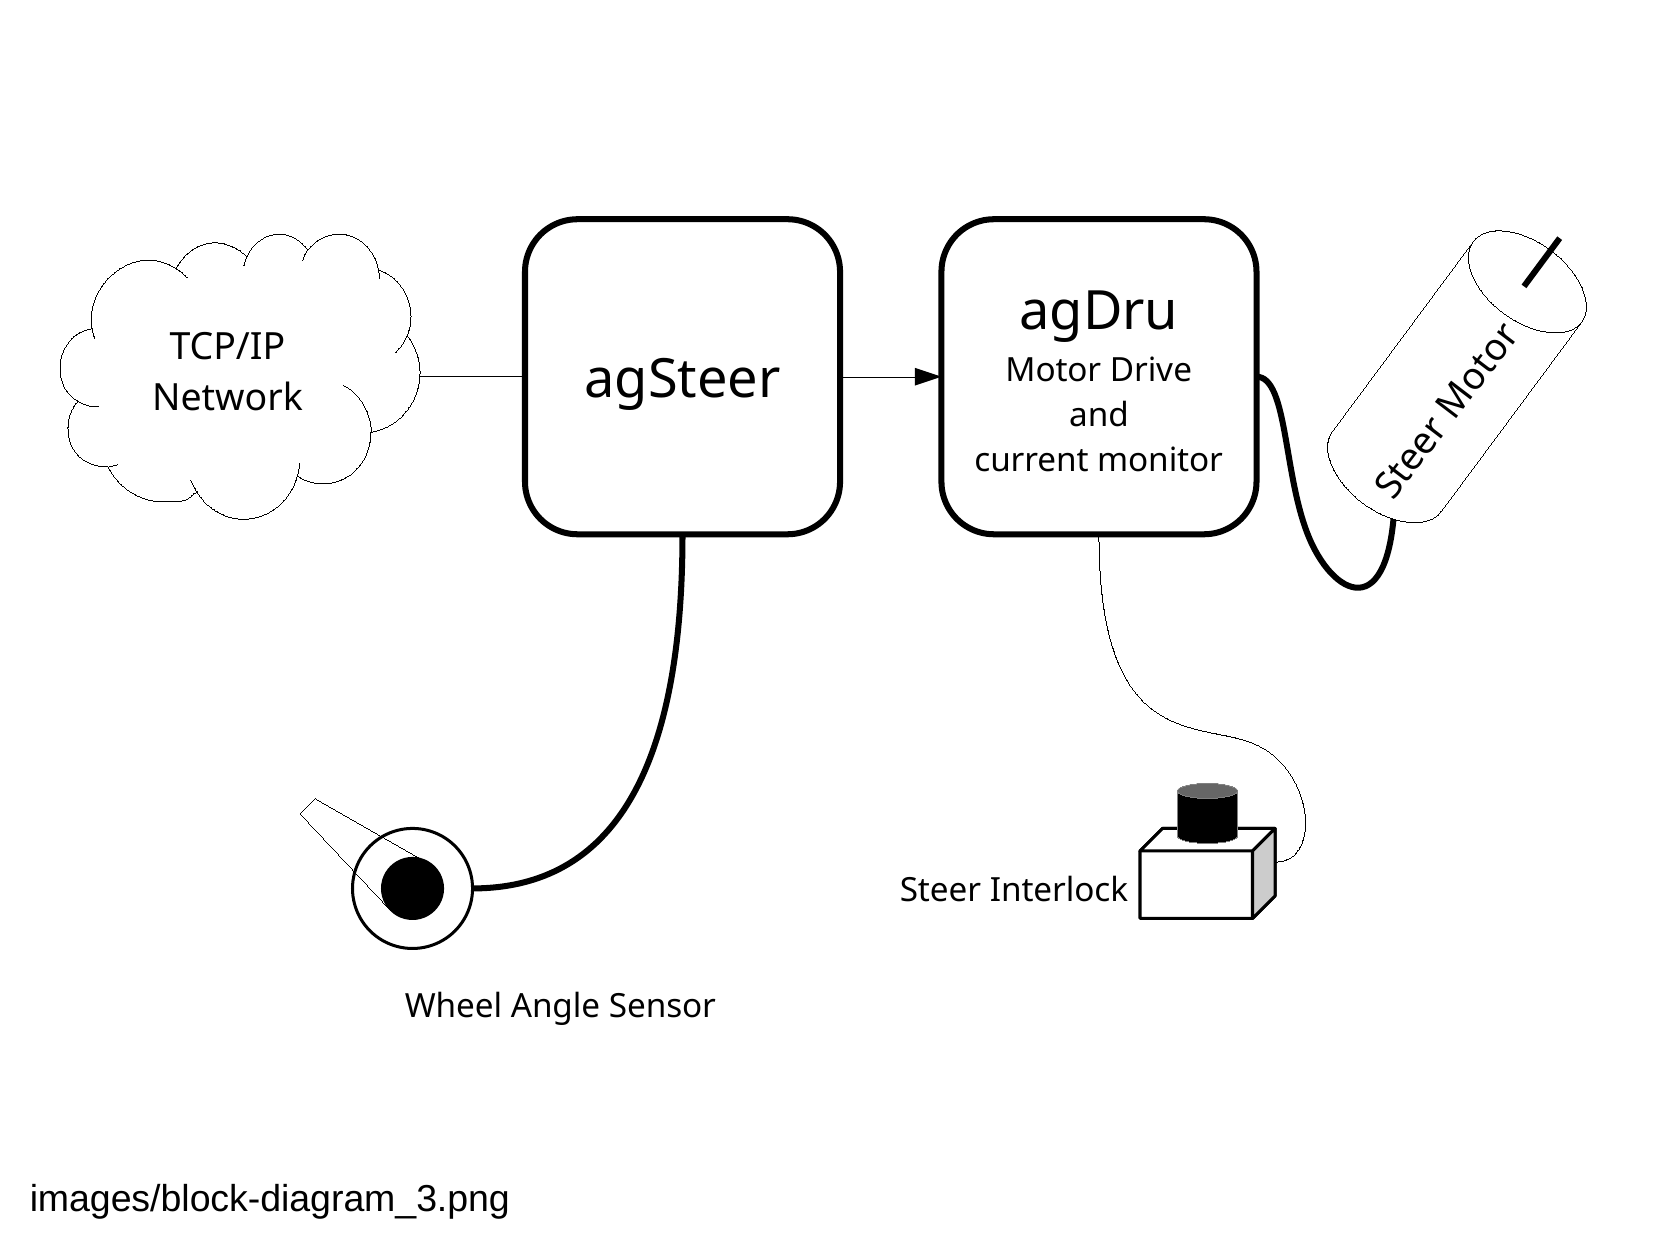

agSteer
agDru
Motor Drive
and
current monitor
TCP/IP
Network
Steer Motor
Steer Interlock
Wheel Angle Sensor
images/block-diagram_3.png